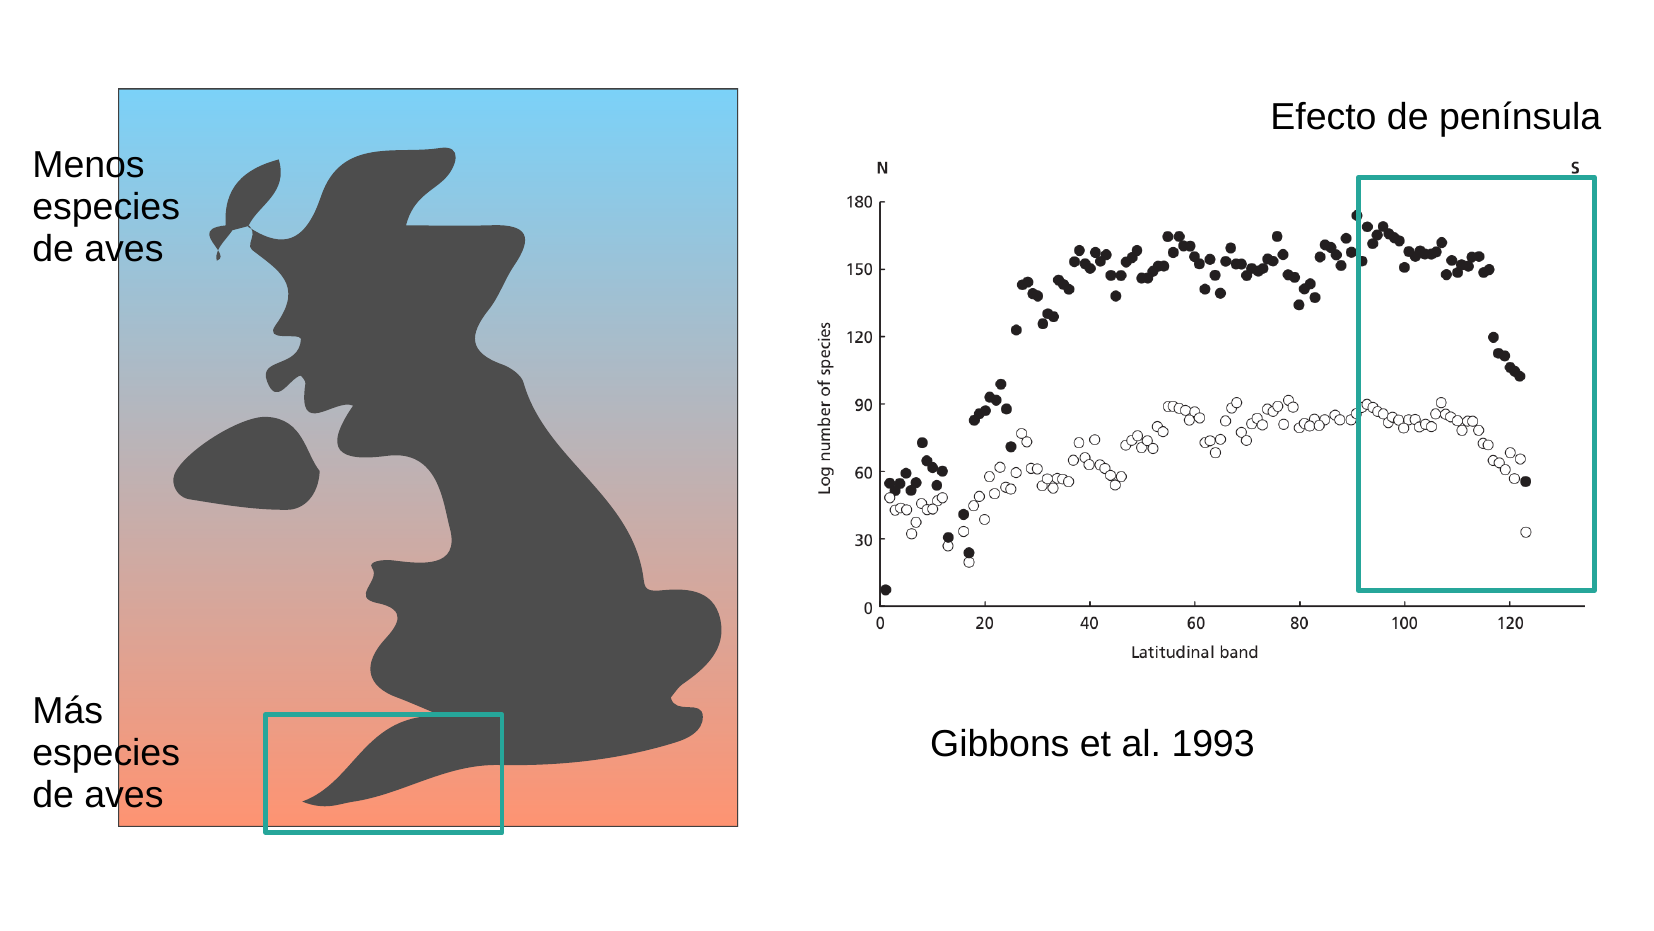

Efecto de península
Menos especies de aves
Más especies de aves
Gibbons et al. 1993